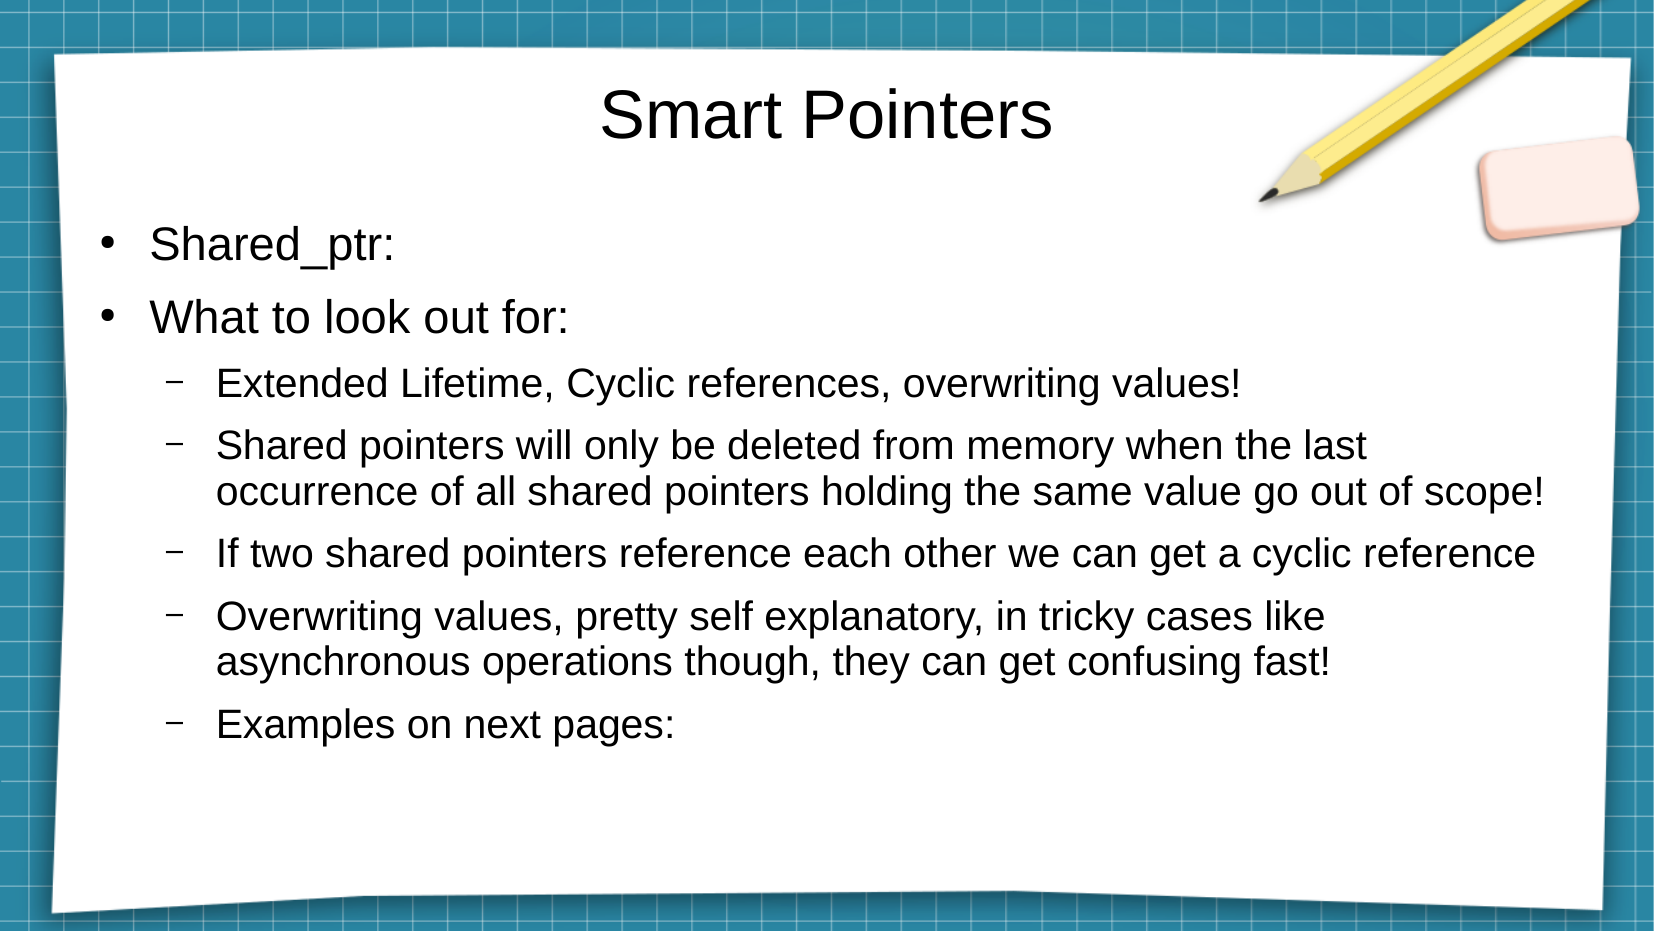

# Smart Pointers
Shared_ptr:
What to look out for:
Extended Lifetime, Cyclic references, overwriting values!
Shared pointers will only be deleted from memory when the last occurrence of all shared pointers holding the same value go out of scope!
If two shared pointers reference each other we can get a cyclic reference
Overwriting values, pretty self explanatory, in tricky cases like asynchronous operations though, they can get confusing fast!
Examples on next pages: